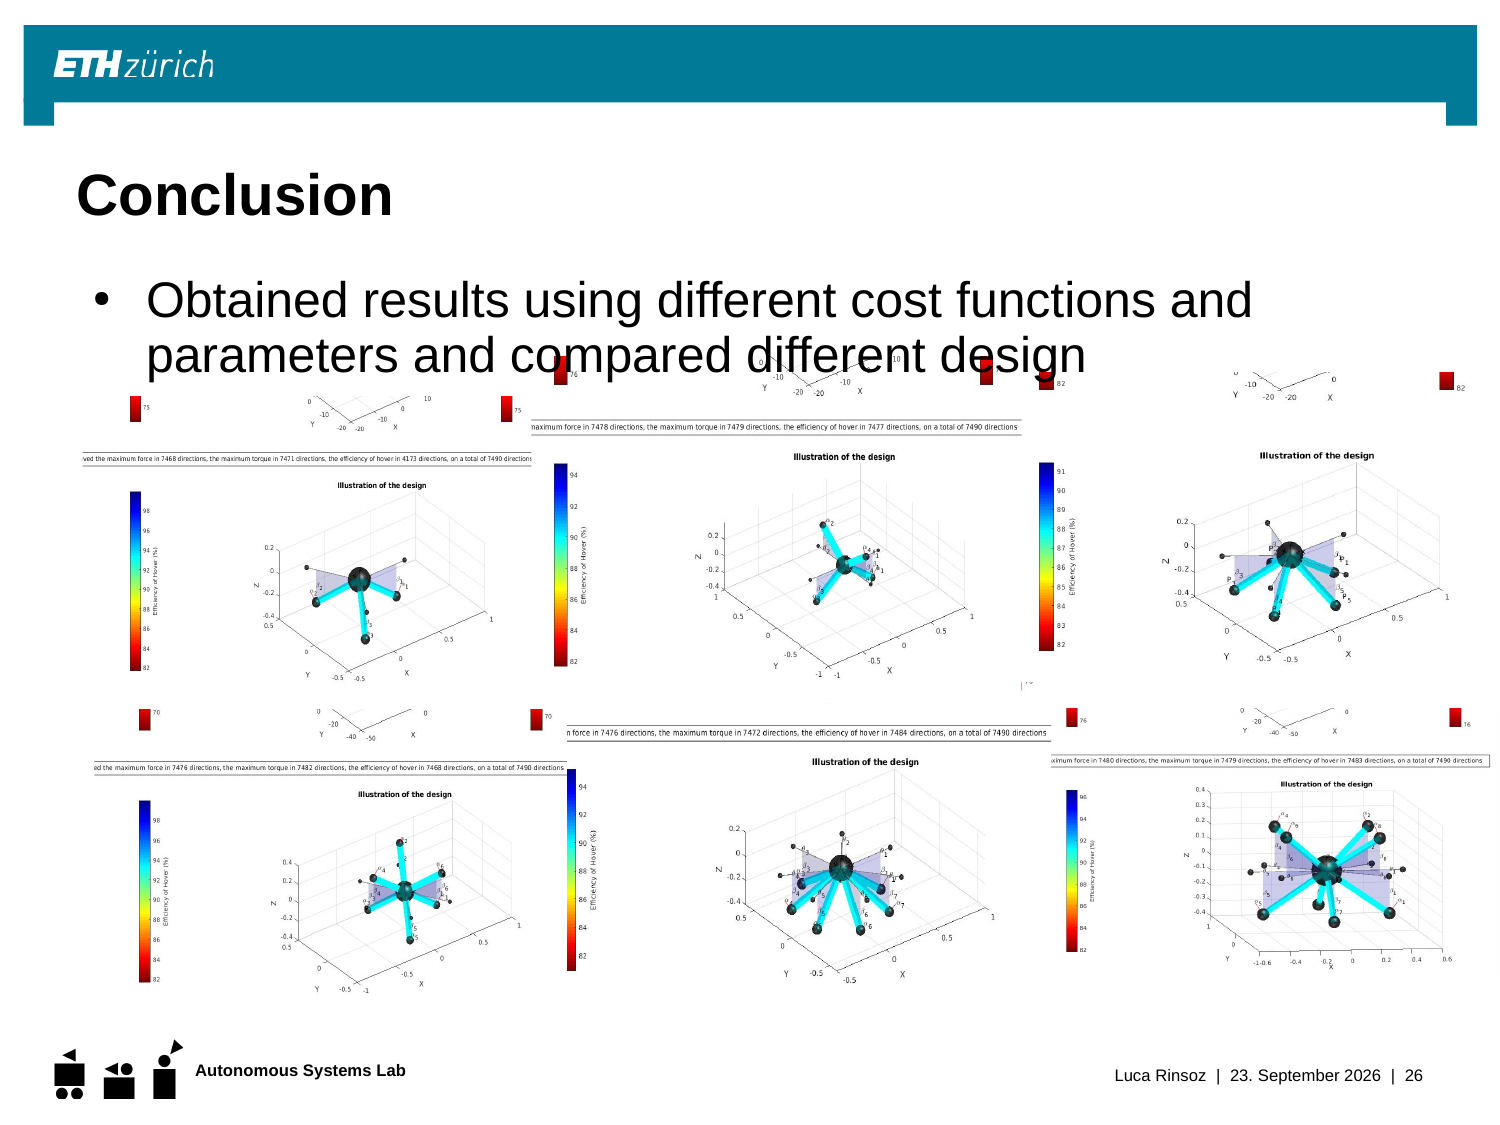

# Conclusion
Obtained results using different cost functions and parameters and compared different design
((Name))
26